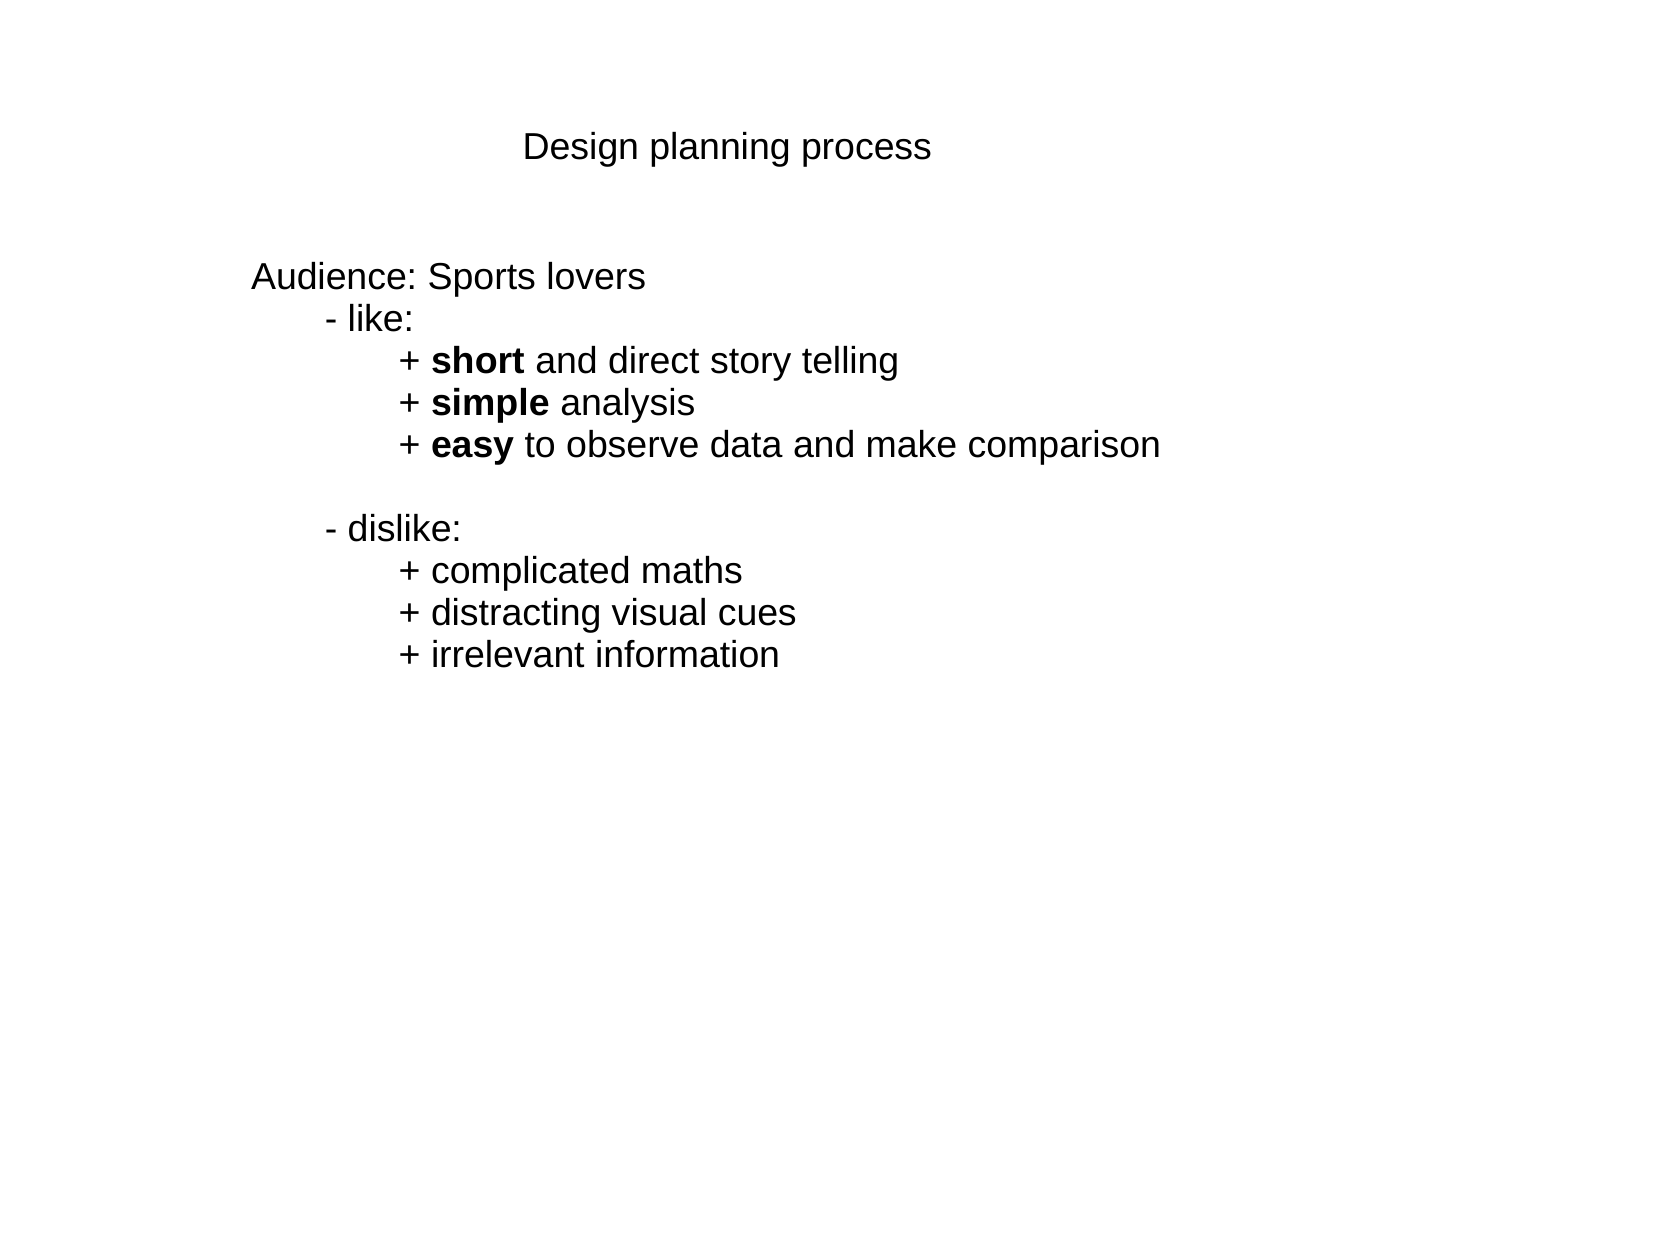

Design planning process
Audience: Sports lovers
	- like:
		+ short and direct story telling
		+ simple analysis
		+ easy to observe data and make comparison
	- dislike:
		+ complicated maths
		+ distracting visual cues
		+ irrelevant information